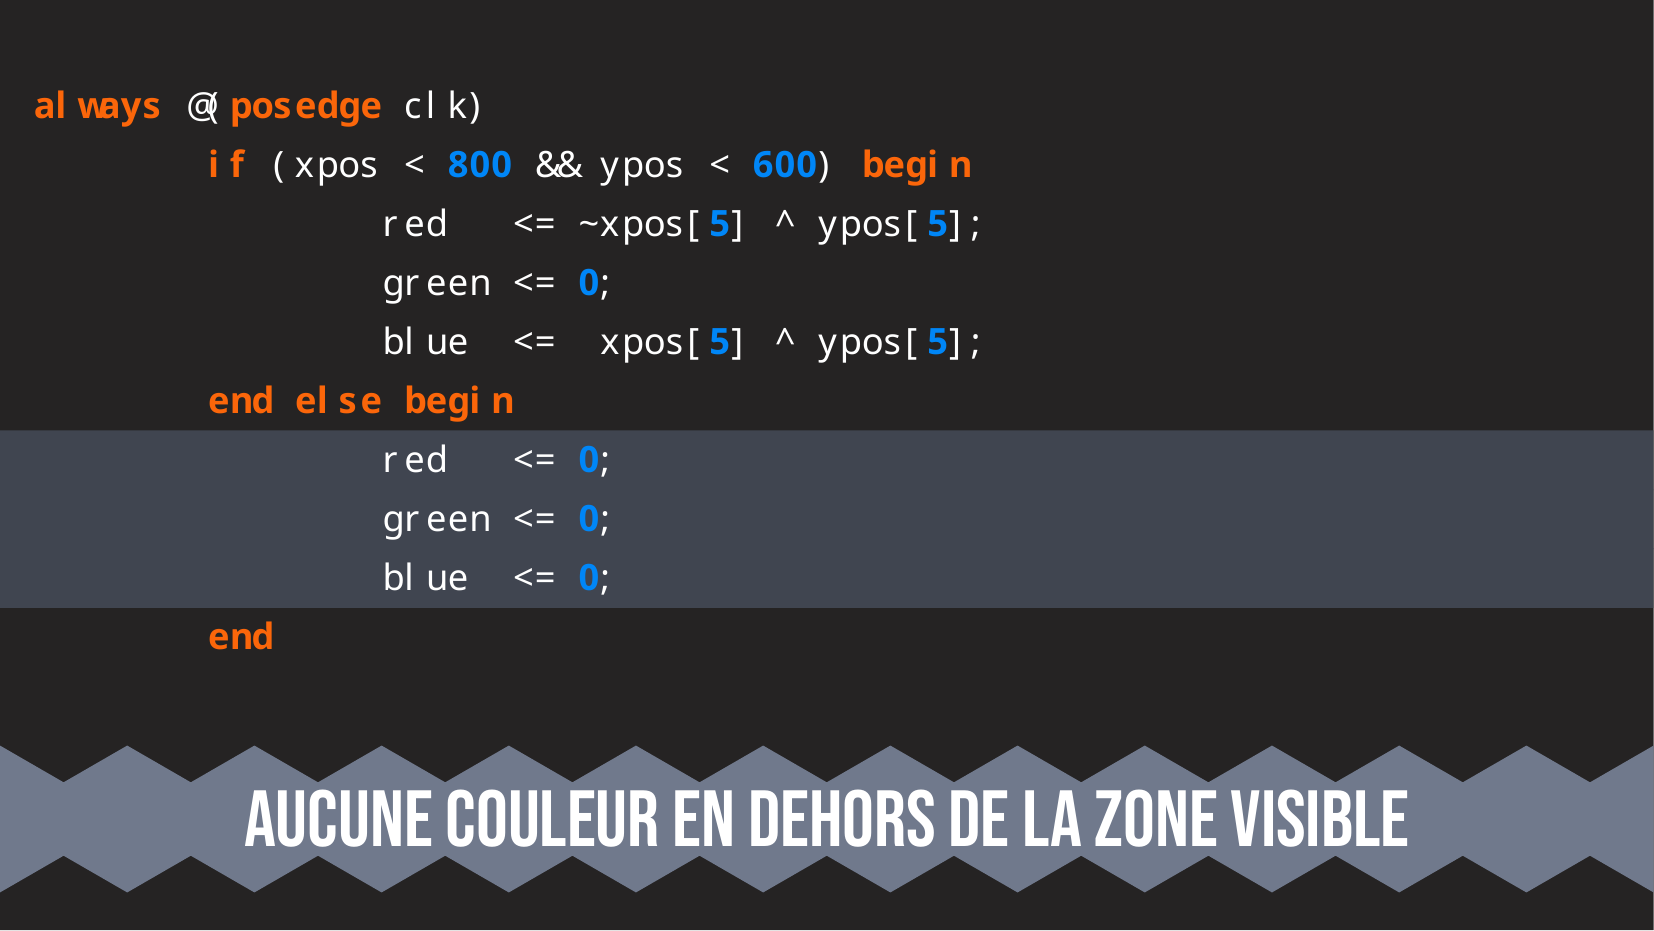

# Aucune couleur en dehors de la zone visible